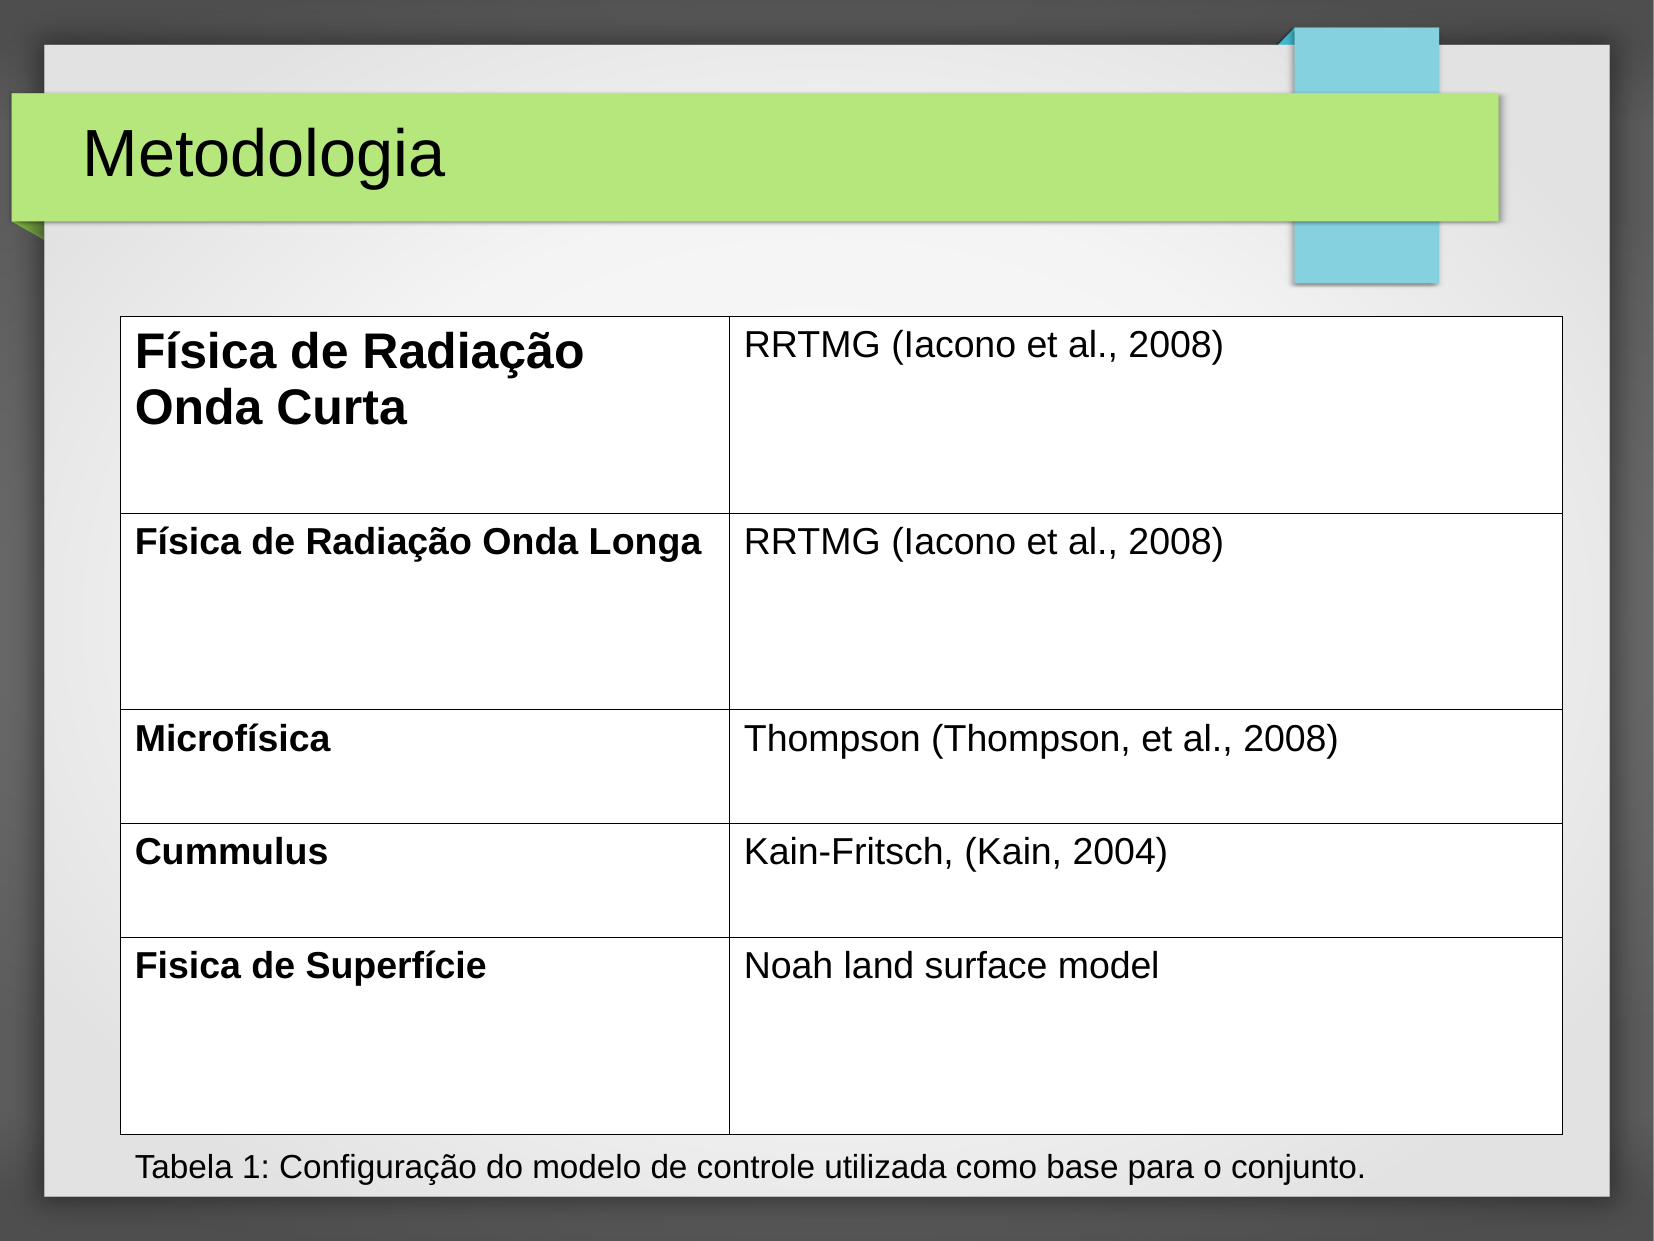

# Metodologia
| Física de Radiação Onda Curta | RRTMG (Iacono et al., 2008) |
| --- | --- |
| Física de Radiação Onda Longa | RRTMG (Iacono et al., 2008) |
| Microfísica | Thompson (Thompson, et al., 2008) |
| Cummulus | Kain-Fritsch, (Kain, 2004) |
| Fisica de Superfície | Noah land surface model |
Tabela 1: Configuração do modelo de controle utilizada como base para o conjunto.